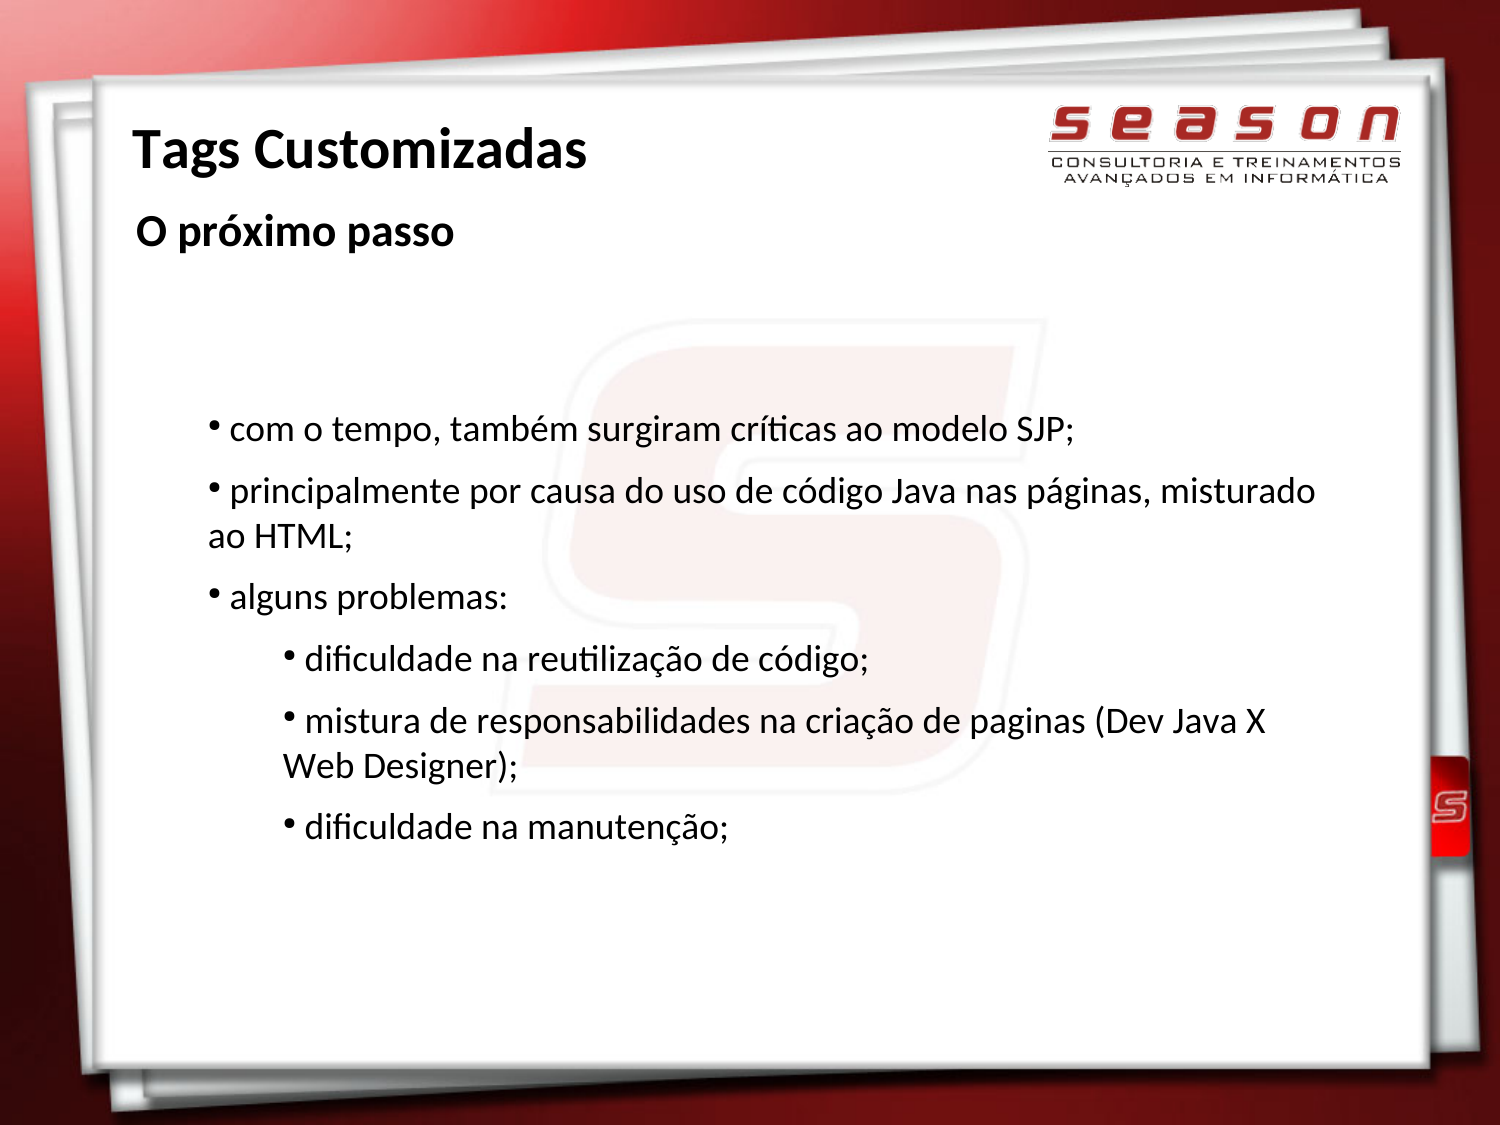

# Tags Customizadas
O próximo passo
 com o tempo, também surgiram críticas ao modelo SJP;
 principalmente por causa do uso de código Java nas páginas, misturado ao HTML;
 alguns problemas:
 dificuldade na reutilização de código;
 mistura de responsabilidades na criação de paginas (Dev Java X Web Designer);
 dificuldade na manutenção;